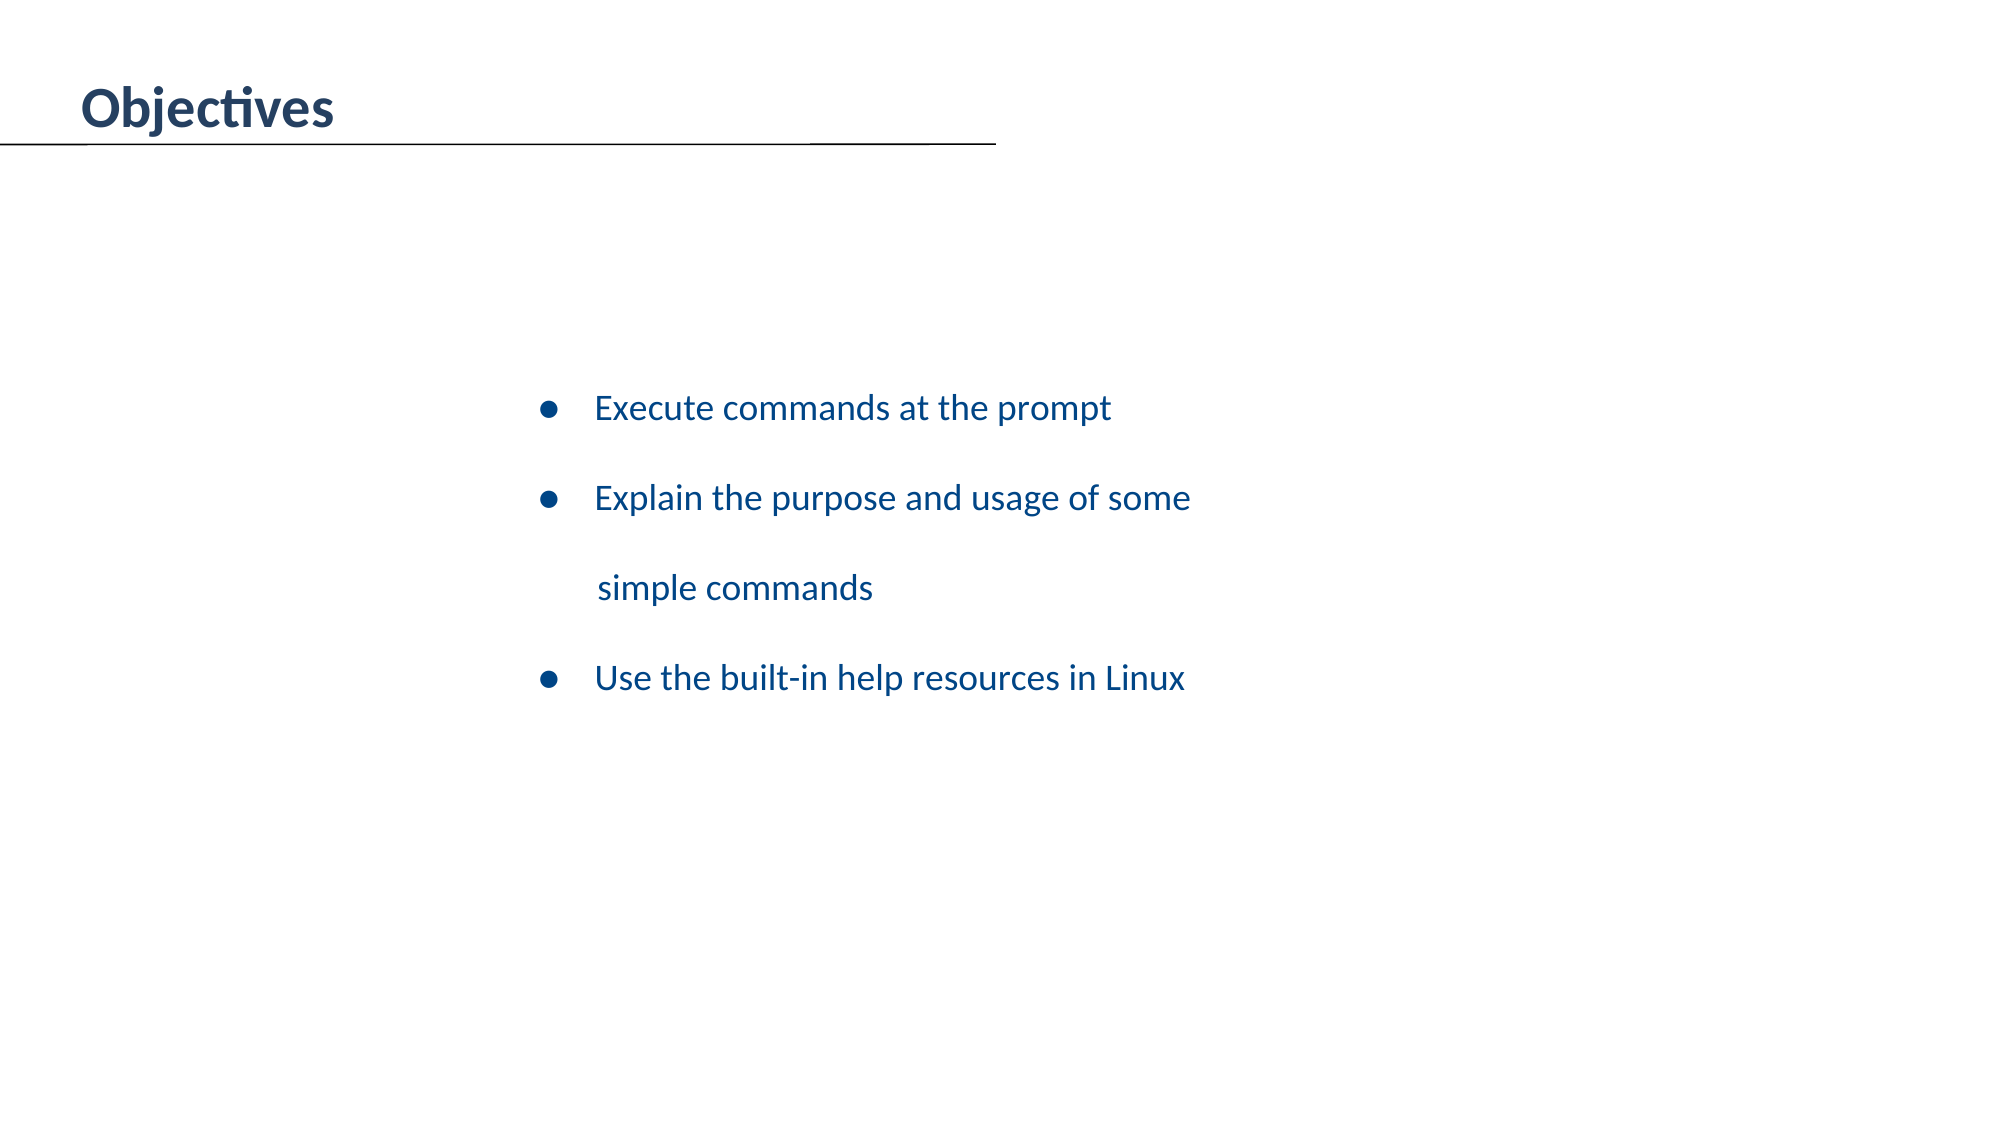

Objectives
 ● Execute commands at the prompt
 ● Explain the purpose and usage of some
 simple commands
 ● Use the built-in help resources in Linux